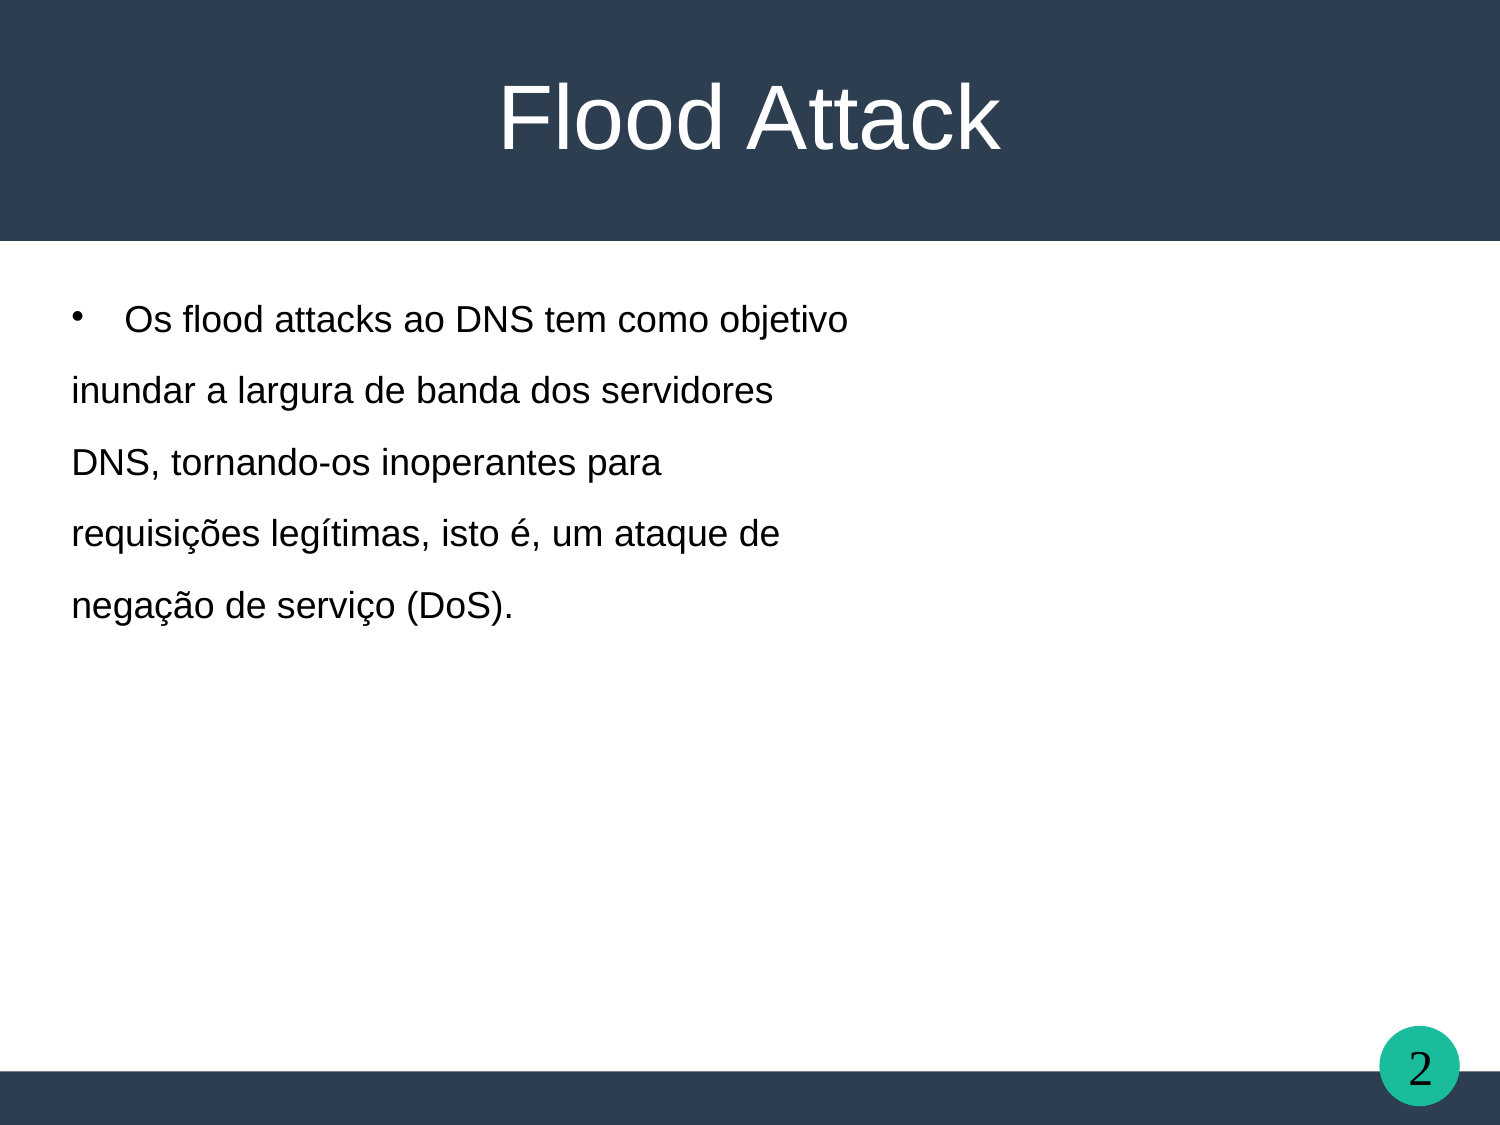

# Flood Attack
Os flood attacks ao DNS tem como objetivo
inundar a largura de banda dos servidores
DNS, tornando-os inoperantes para
requisições legítimas, isto é, um ataque de
negação de serviço (DoS).